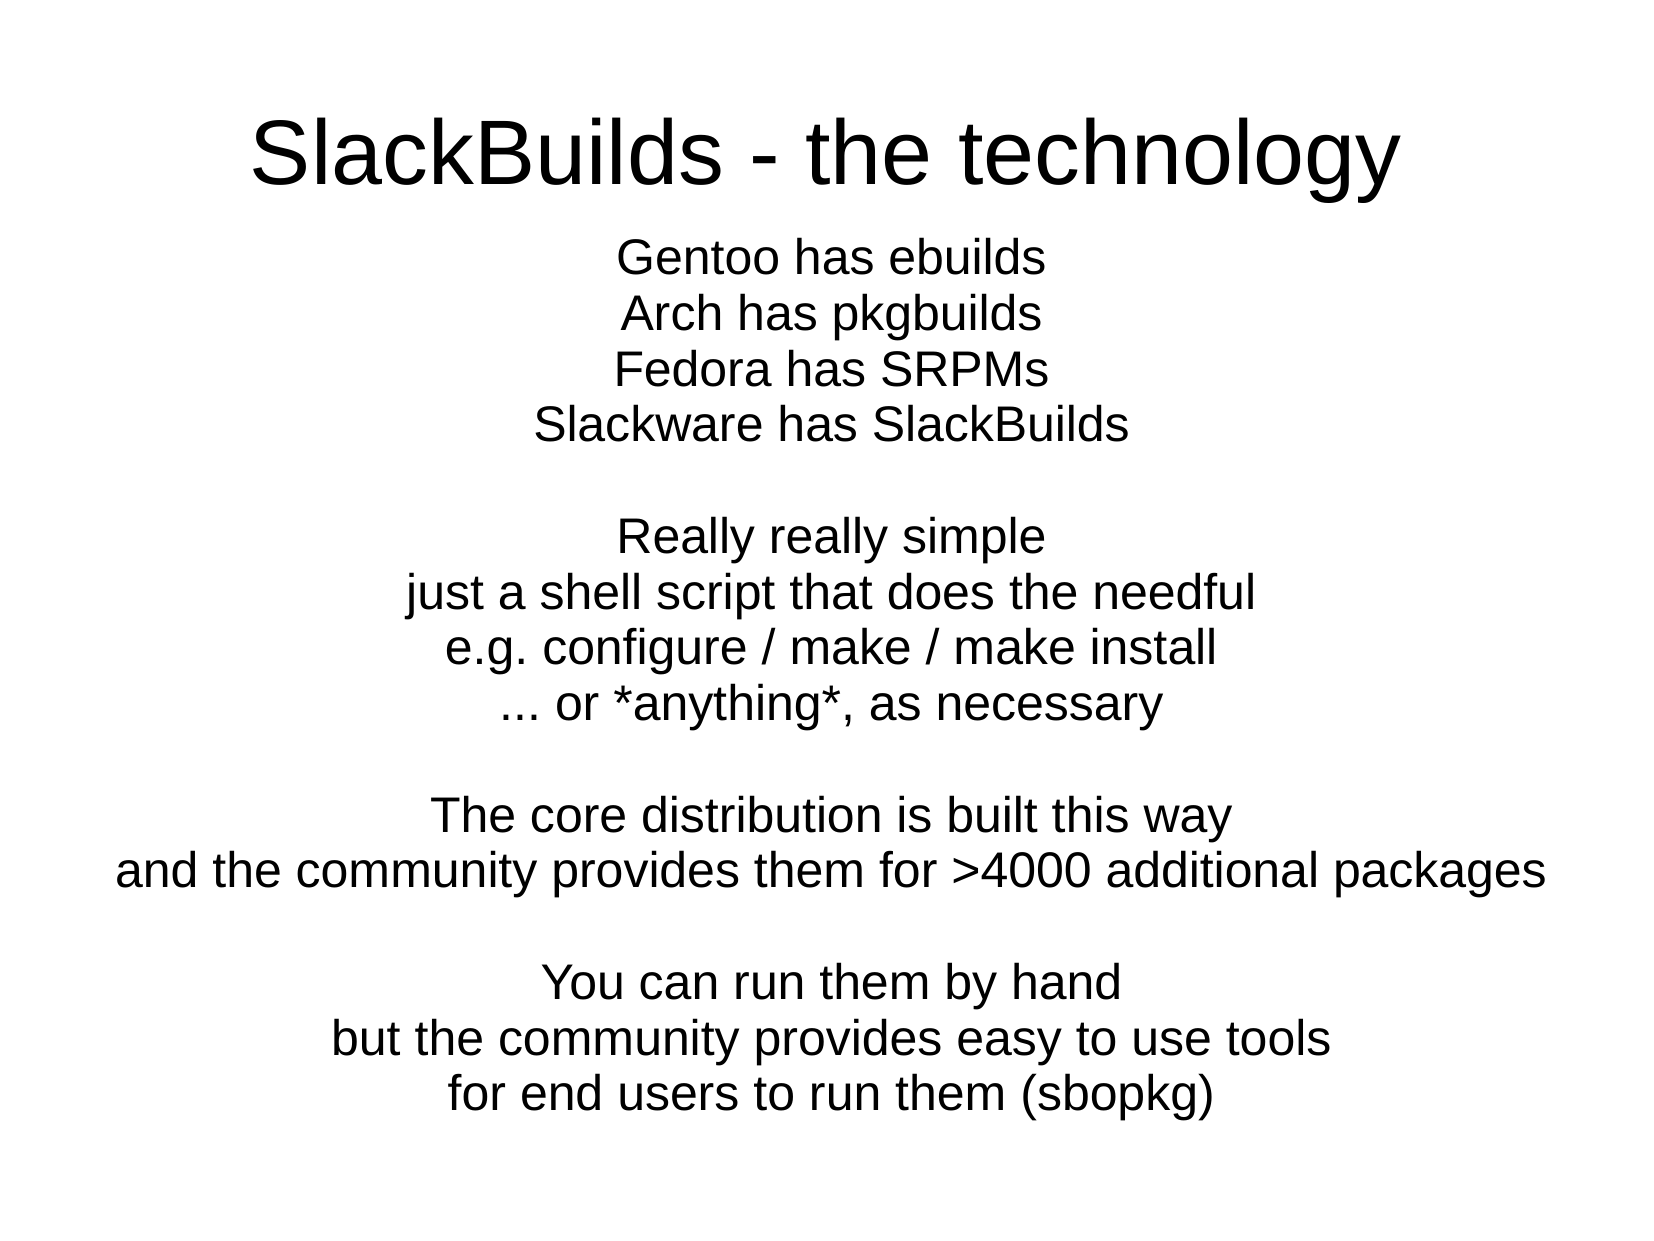

# SlackBuilds - the technology
Gentoo has ebuilds
Arch has pkgbuilds
Fedora has SRPMs
Slackware has SlackBuilds
Really really simple
just a shell script that does the needful
e.g. configure / make / make install
... or *anything*, as necessary
The core distribution is built this way
and the community provides them for >4000 additional packages
You can run them by hand
but the community provides easy to use tools
for end users to run them (sbopkg)